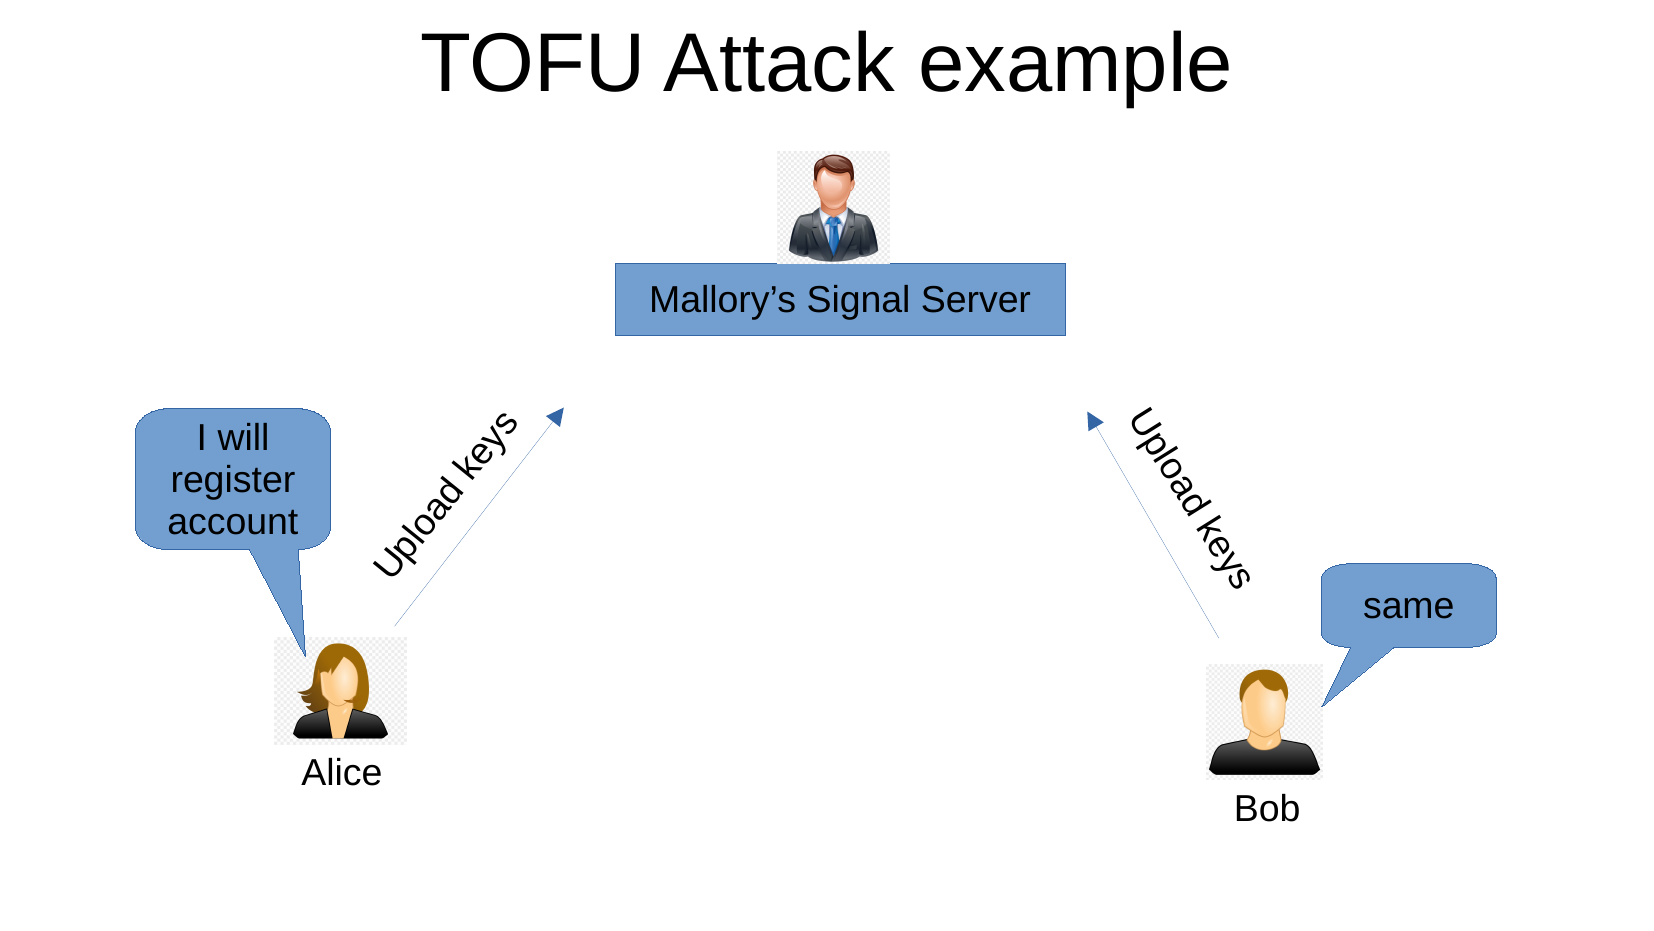

# TOFU Attack example
Mallory’s Signal Server
I will register account
Upload keys
Upload keys
same
Alice
Bob